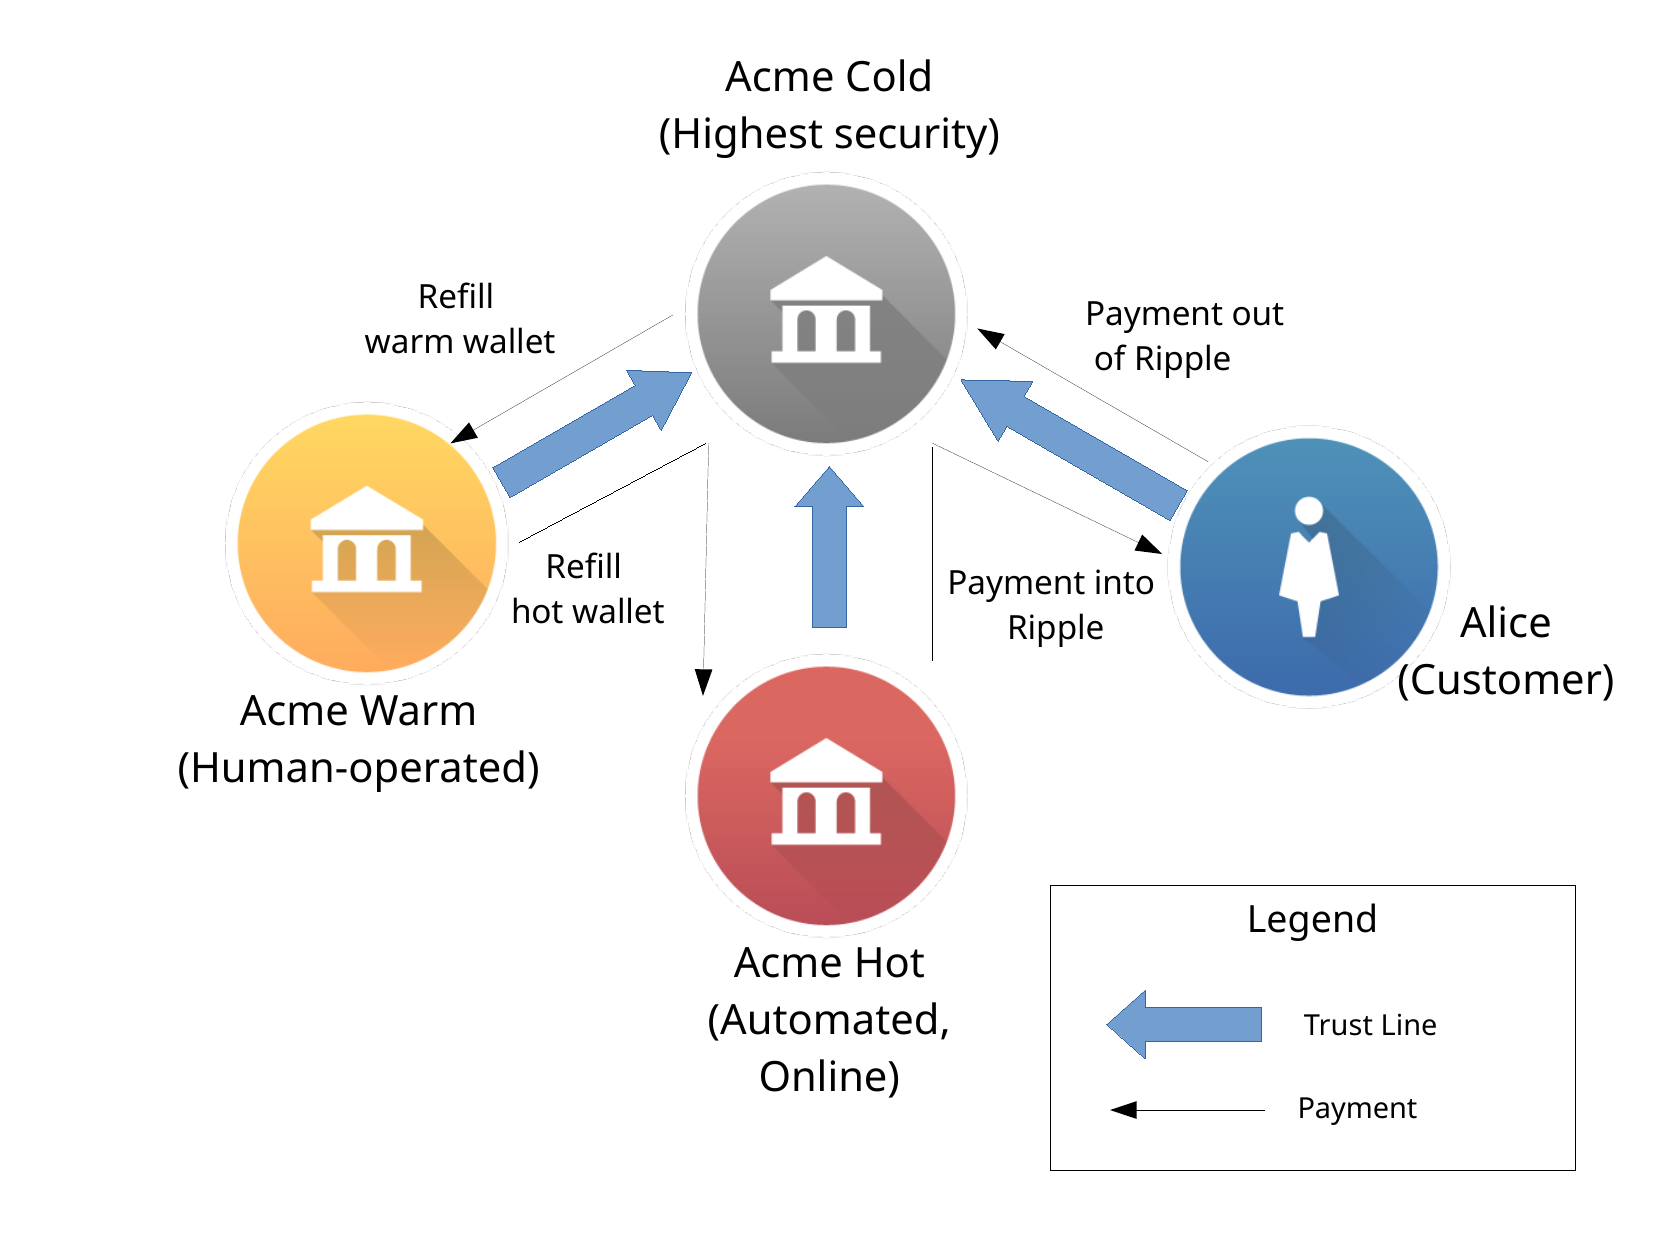

Acme Cold
(Highest security)
Refill
warm wallet
Payment out
 of Ripple
Refill
hot wallet
Payment into
 Ripple
Alice
(Customer)
Acme Warm
(Human-operated)
Legend
Acme Hot
(Automated,
Online)
Trust Line
Payment